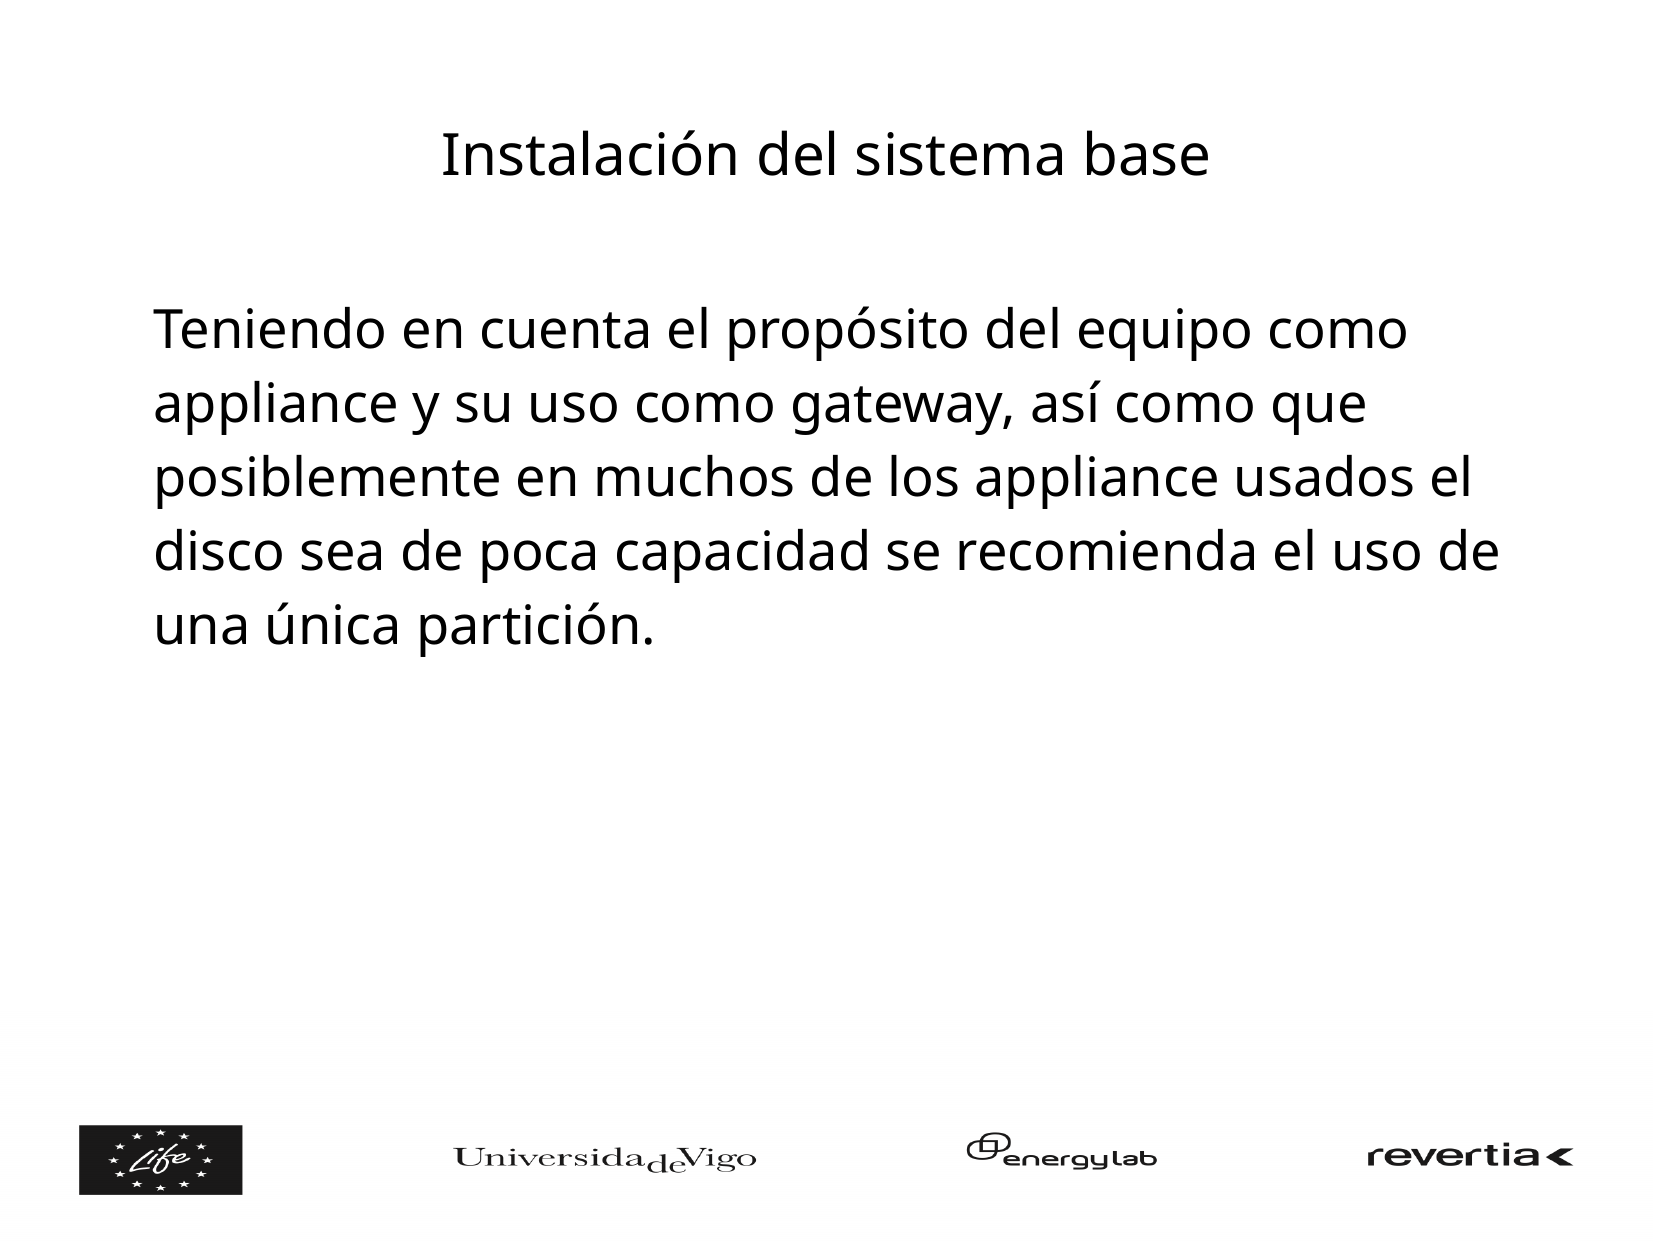

# Instalación del sistema base
Teniendo en cuenta el propósito del equipo como appliance y su uso como gateway, así como que posiblemente en muchos de los appliance usados el disco sea de poca capacidad se recomienda el uso de una única partición.